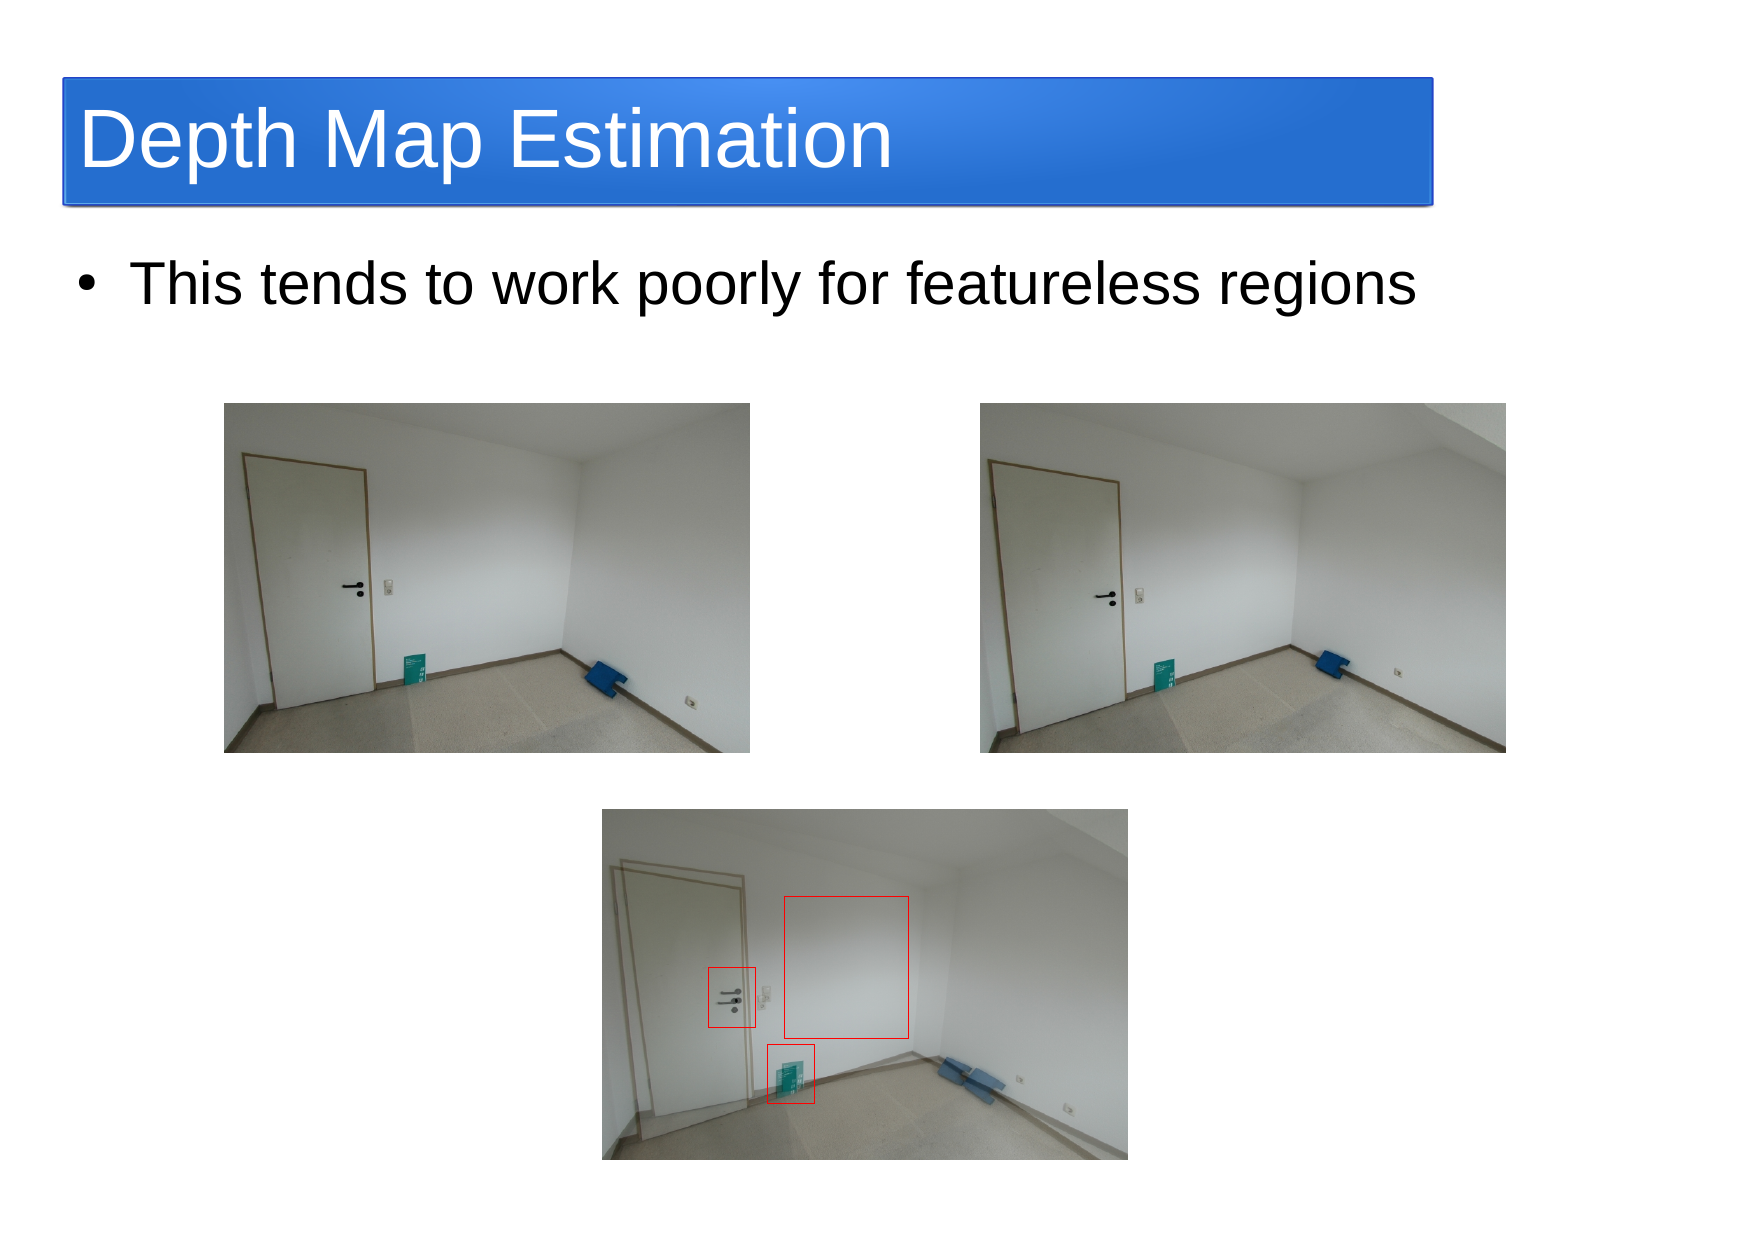

# Depth Map Estimation
This tends to work poorly for featureless regions